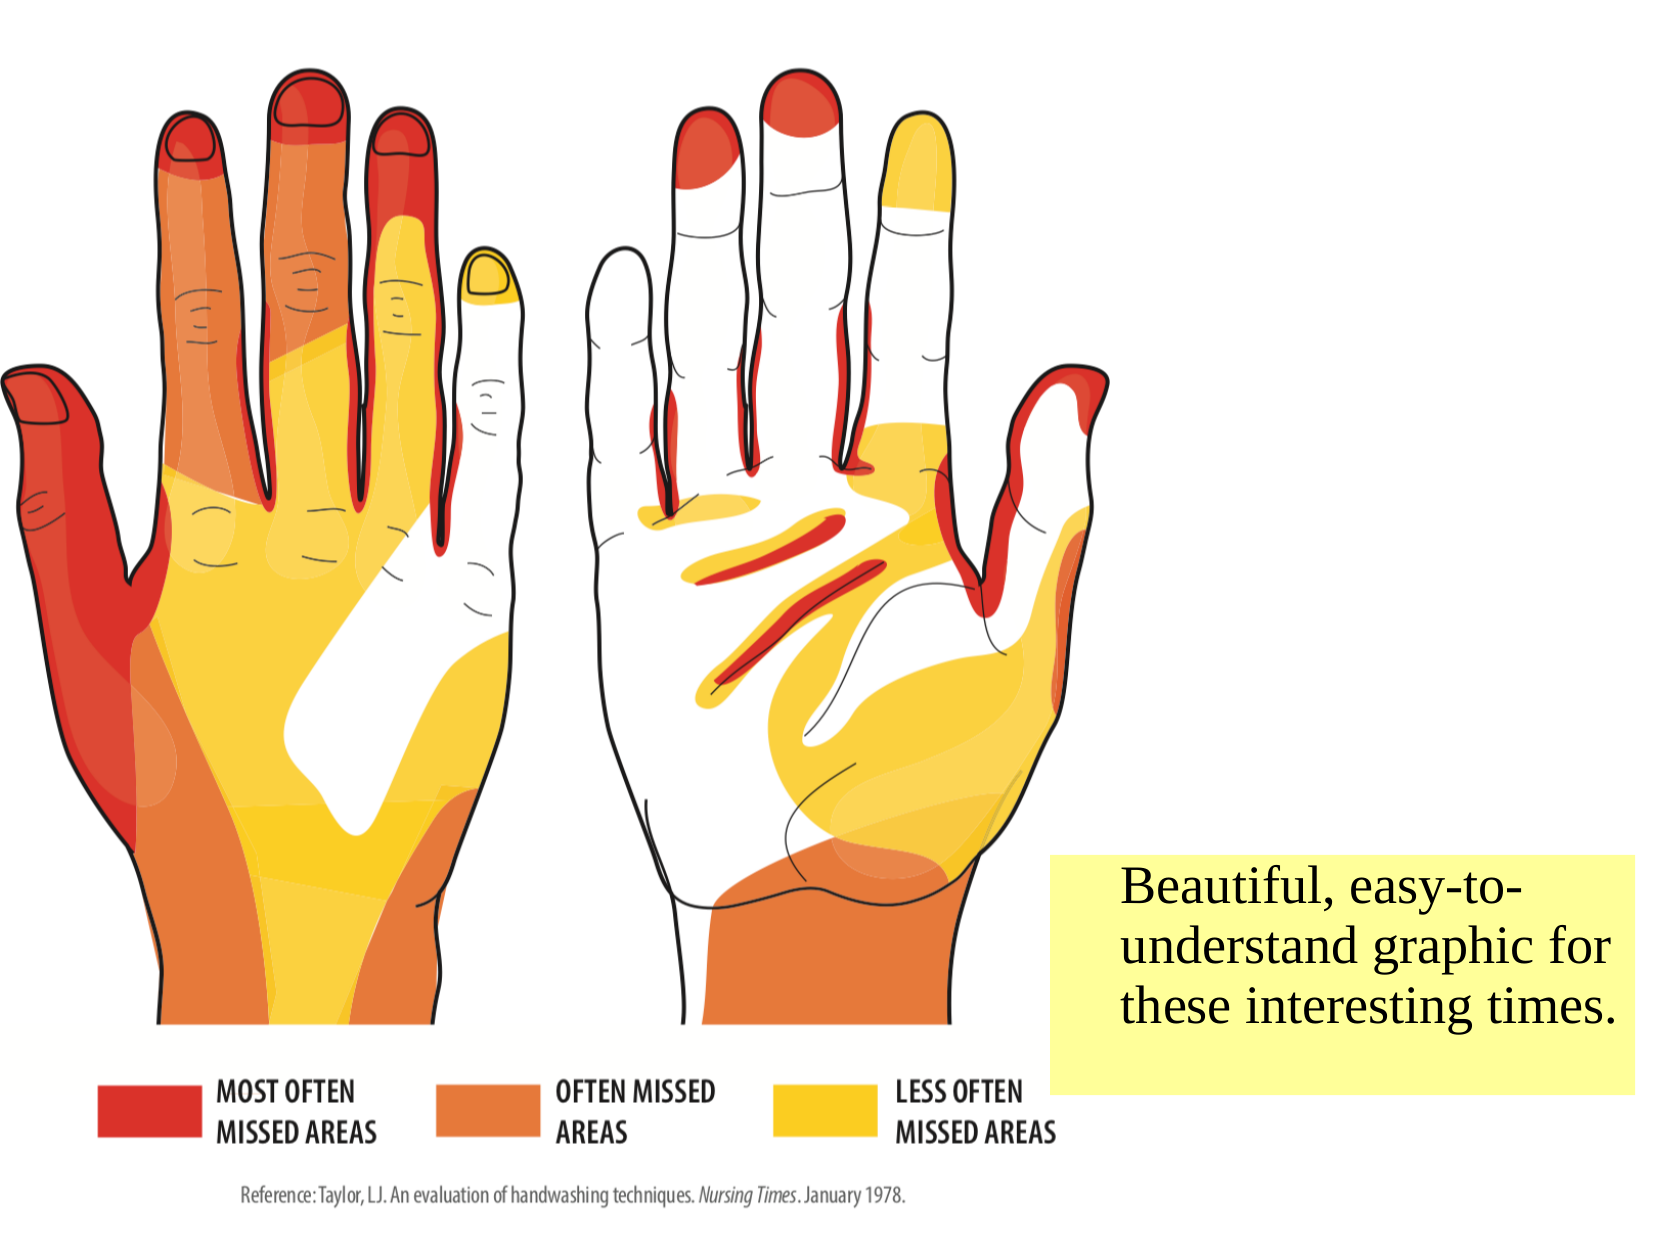

# Beautiful, easy-to-understand graphic for these interesting times.